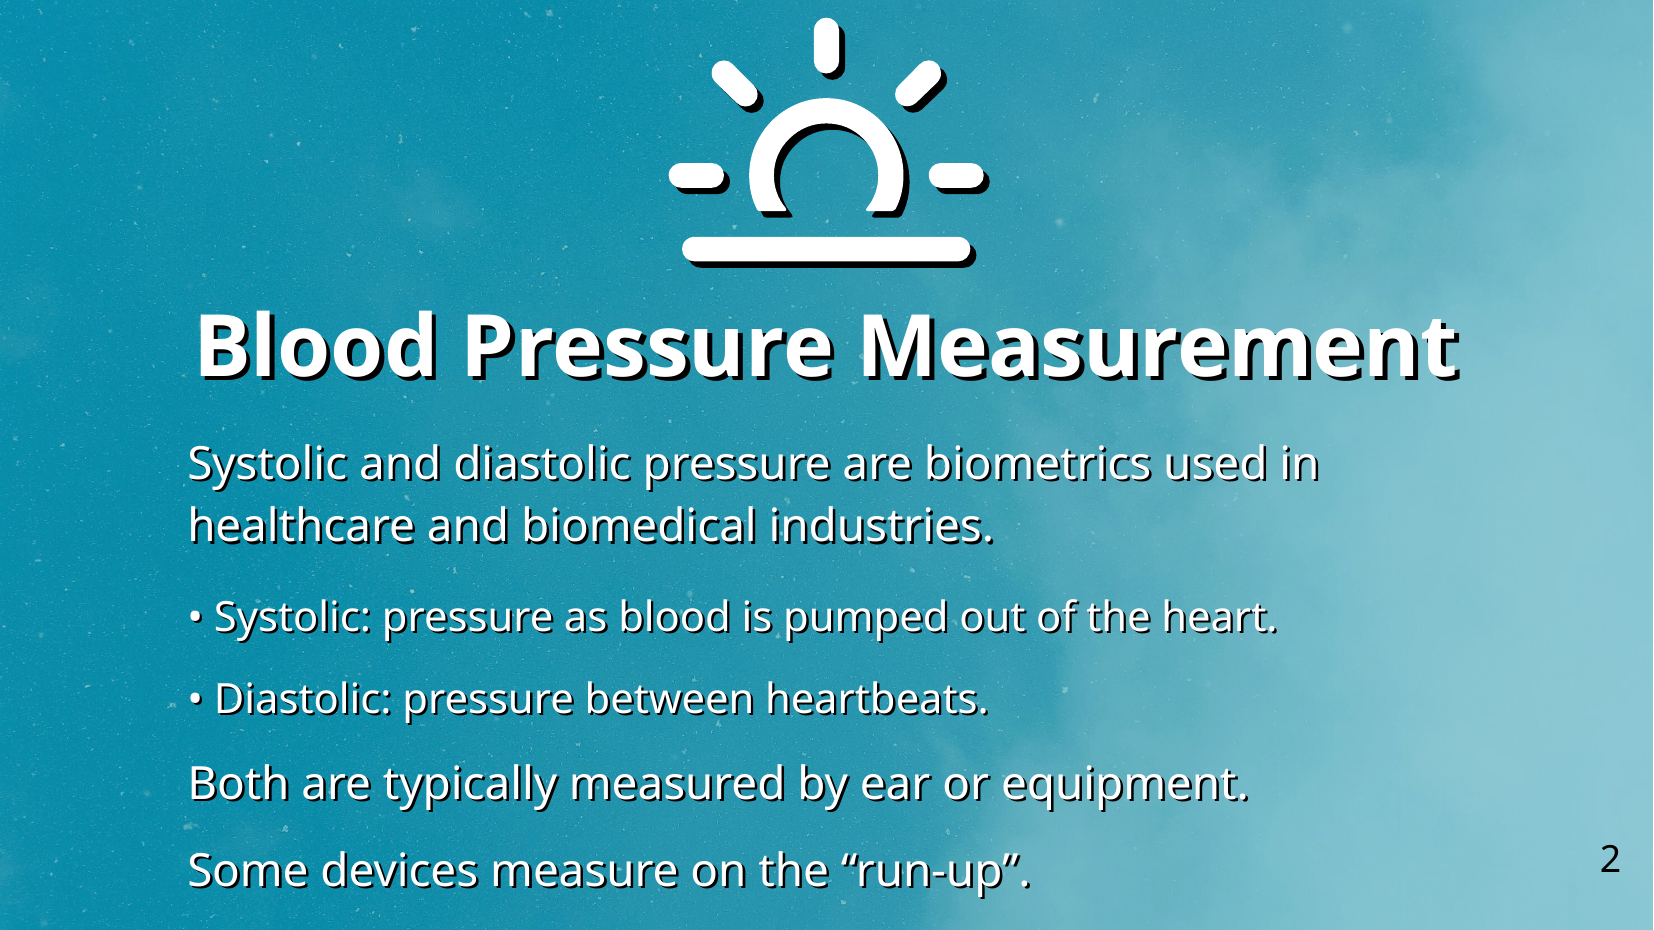

# Blood Pressure Measurement
Systolic and diastolic pressure are biometrics used in healthcare and biomedical industries.
• Systolic: pressure as blood is pumped out of the heart.
• Diastolic: pressure between heartbeats.
Both are typically measured by ear or equipment.
Some devices measure on the “run-up”.